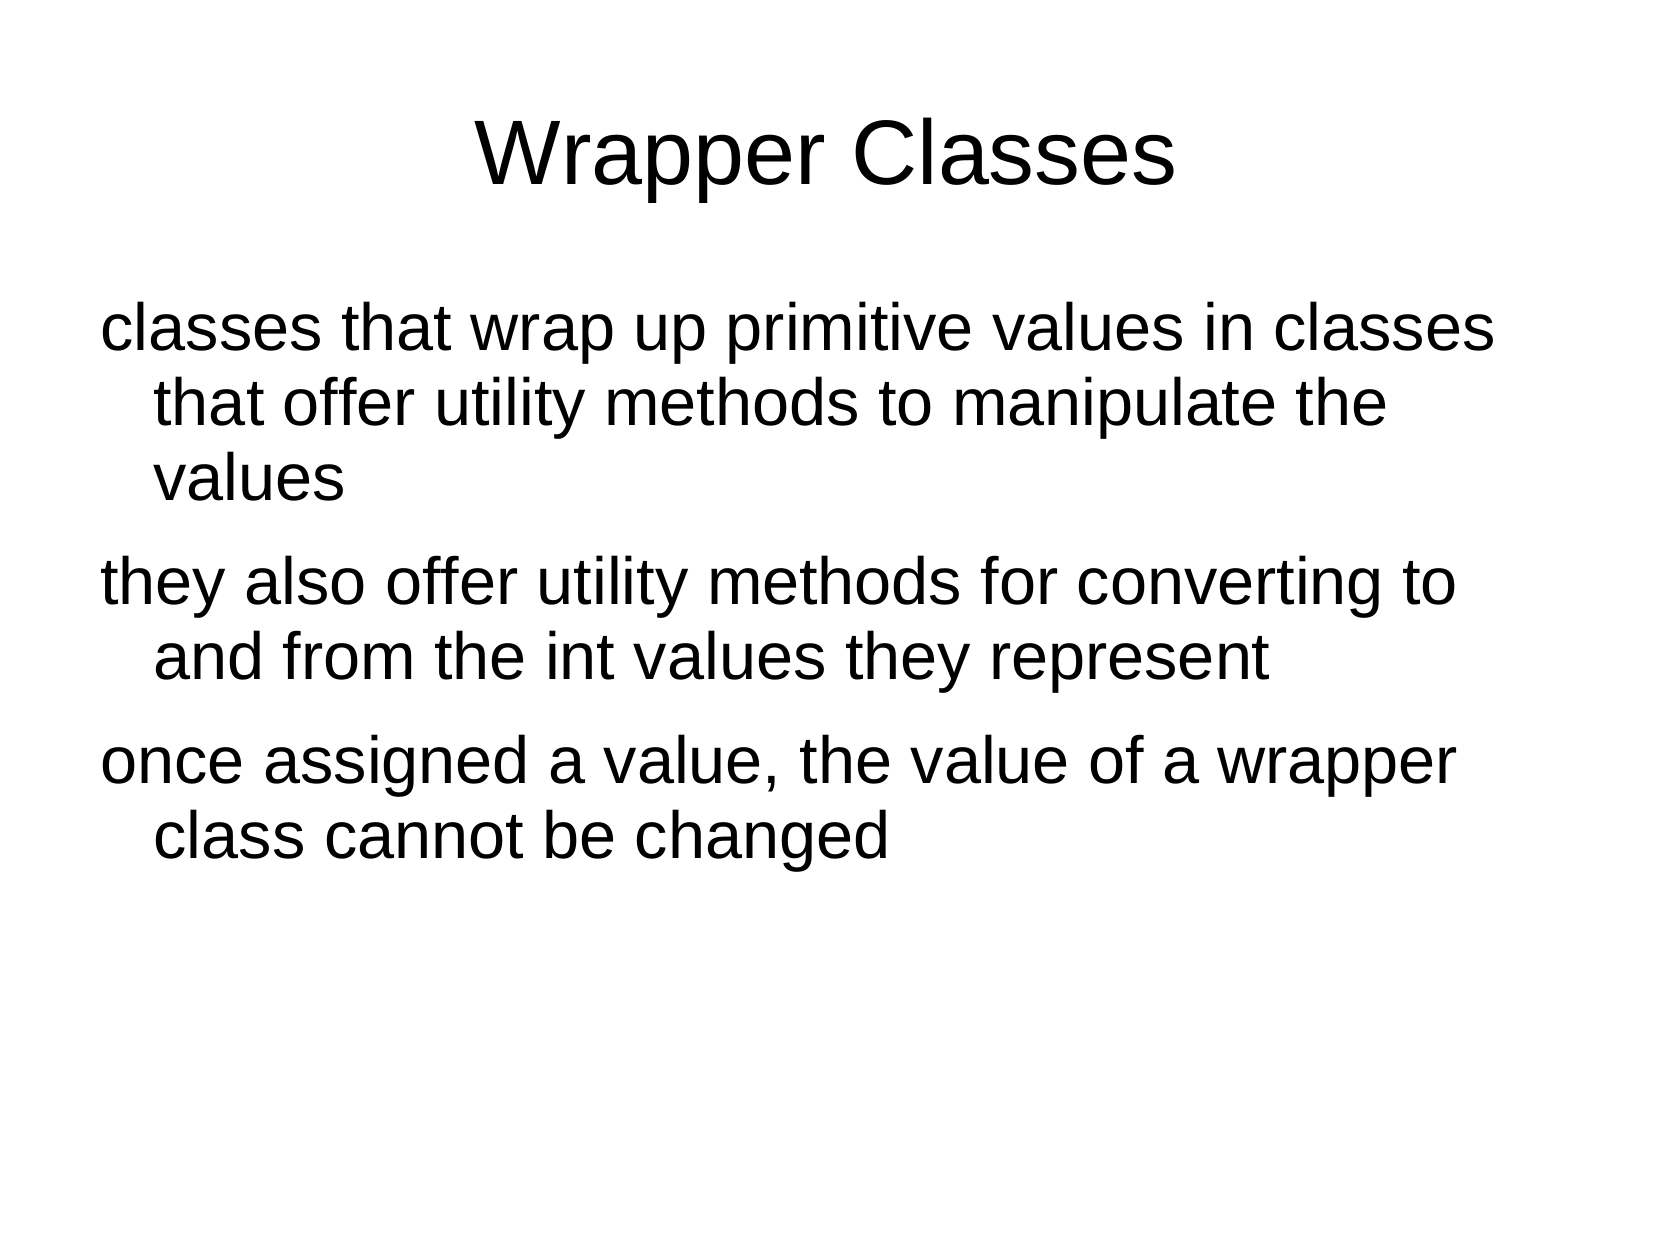

# Wrapper Classes
classes that wrap up primitive values in classes that offer utility methods to manipulate the values
they also offer utility methods for converting to and from the int values they represent
once assigned a value, the value of a wrapper class cannot be changed